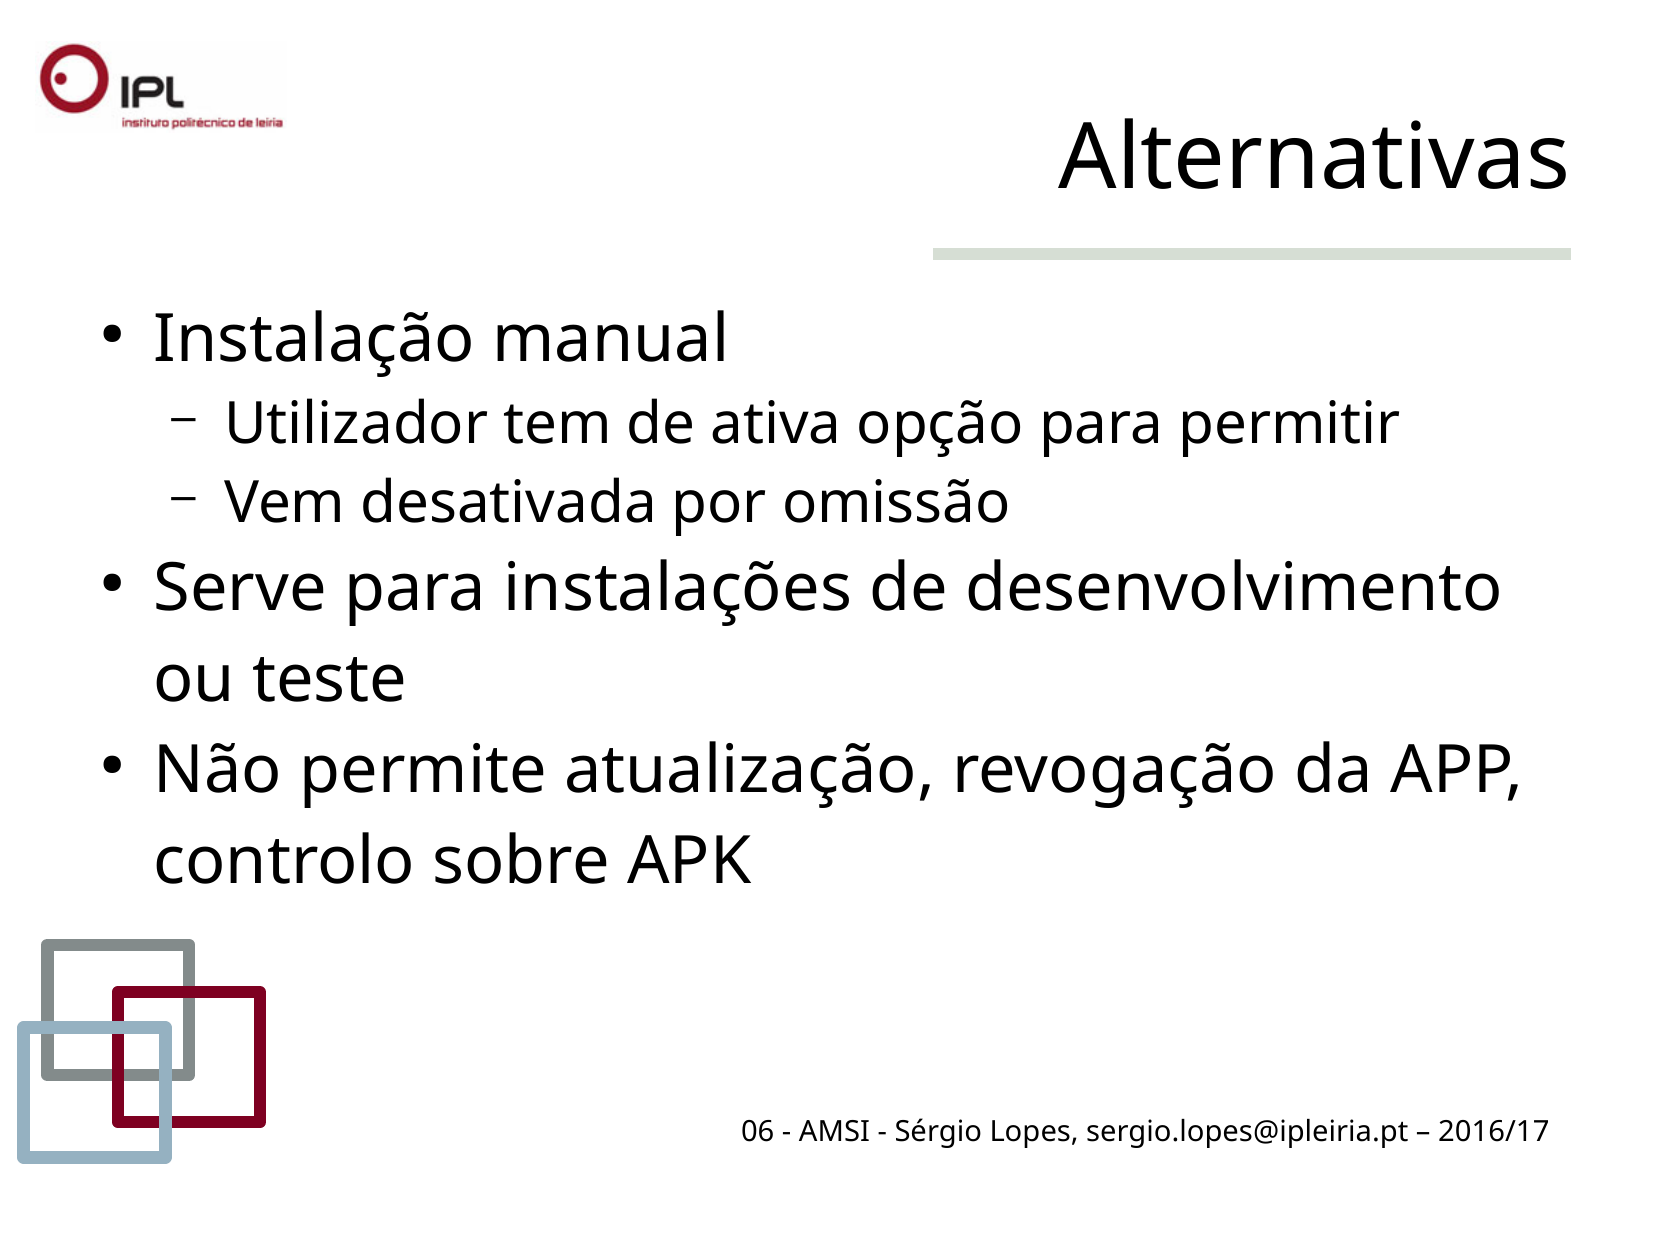

# Alternativas
Instalação manual
Utilizador tem de ativa opção para permitir
Vem desativada por omissão
Serve para instalações de desenvolvimento ou teste
Não permite atualização, revogação da APP, controlo sobre APK
06 - AMSI - Sérgio Lopes, sergio.lopes@ipleiria.pt – 2016/17